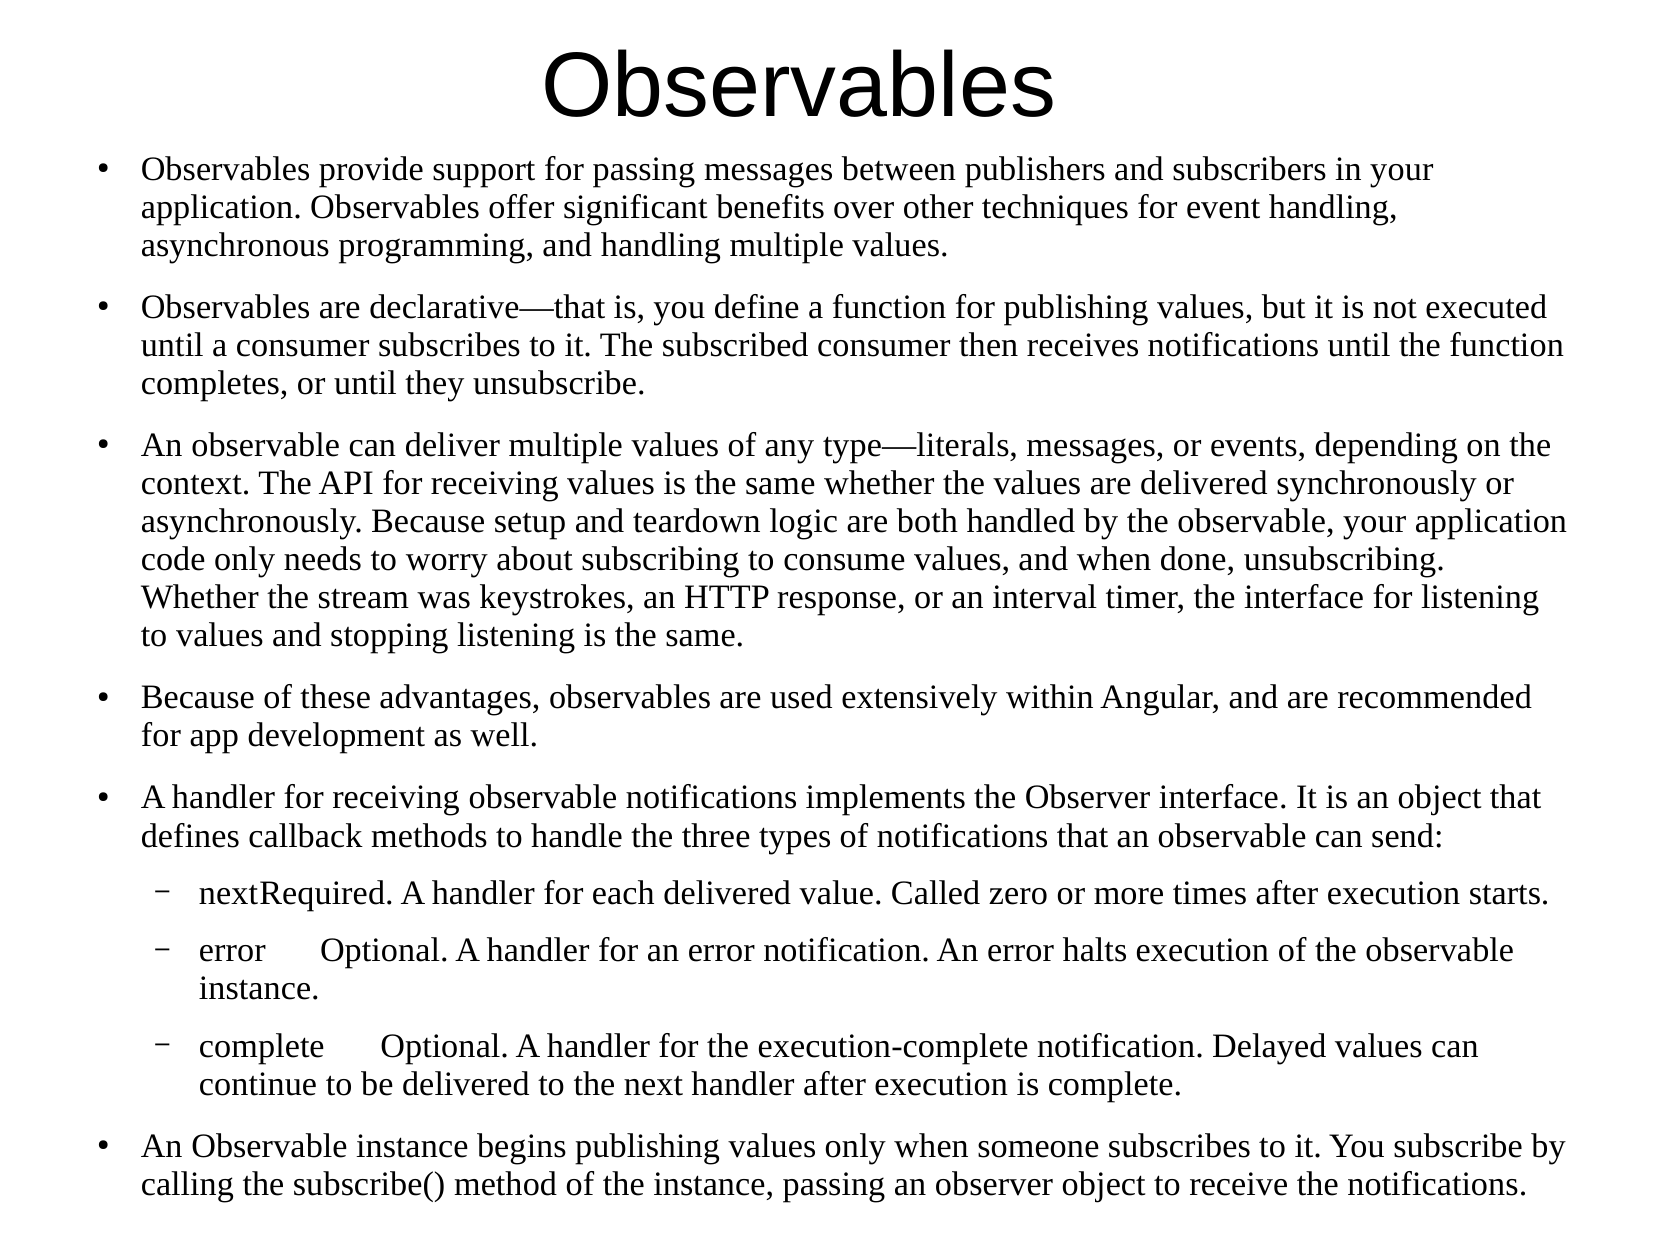

# Observables
Observables provide support for passing messages between publishers and subscribers in your application. Observables offer significant benefits over other techniques for event handling, asynchronous programming, and handling multiple values.
Observables are declarative—that is, you define a function for publishing values, but it is not executed until a consumer subscribes to it. The subscribed consumer then receives notifications until the function completes, or until they unsubscribe.
An observable can deliver multiple values of any type—literals, messages, or events, depending on the context. The API for receiving values is the same whether the values are delivered synchronously or asynchronously. Because setup and teardown logic are both handled by the observable, your application code only needs to worry about subscribing to consume values, and when done, unsubscribing. Whether the stream was keystrokes, an HTTP response, or an interval timer, the interface for listening to values and stopping listening is the same.
Because of these advantages, observables are used extensively within Angular, and are recommended for app development as well.
A handler for receiving observable notifications implements the Observer interface. It is an object that defines callback methods to handle the three types of notifications that an observable can send:
next	Required. A handler for each delivered value. Called zero or more times after execution starts.
error	Optional. A handler for an error notification. An error halts execution of the observable instance.
complete	Optional. A handler for the execution-complete notification. Delayed values can continue to be delivered to the next handler after execution is complete.
An Observable instance begins publishing values only when someone subscribes to it. You subscribe by calling the subscribe() method of the instance, passing an observer object to receive the notifications.